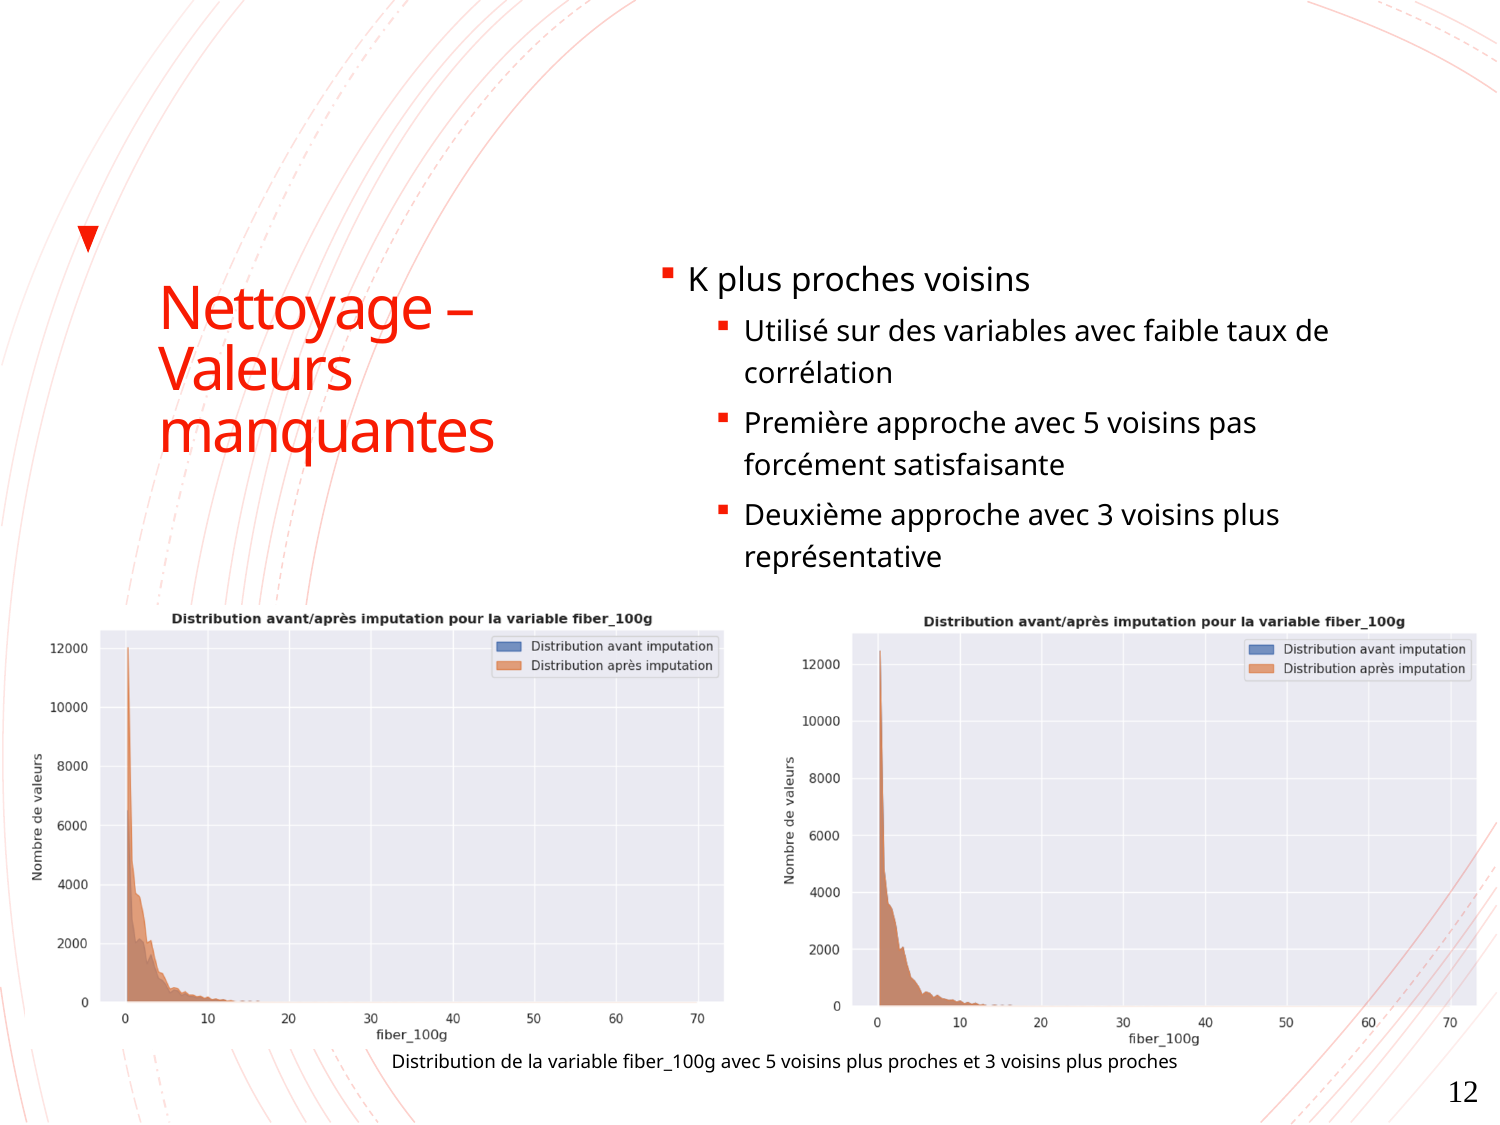

# Nettoyage – Valeurs manquantes
K plus proches voisins
Utilisé sur des variables avec faible taux de corrélation
Première approche avec 5 voisins pas forcément satisfaisante
Deuxième approche avec 3 voisins plus représentative
Distribution de la variable fiber_100g avec 5 voisins plus proches et 3 voisins plus proches